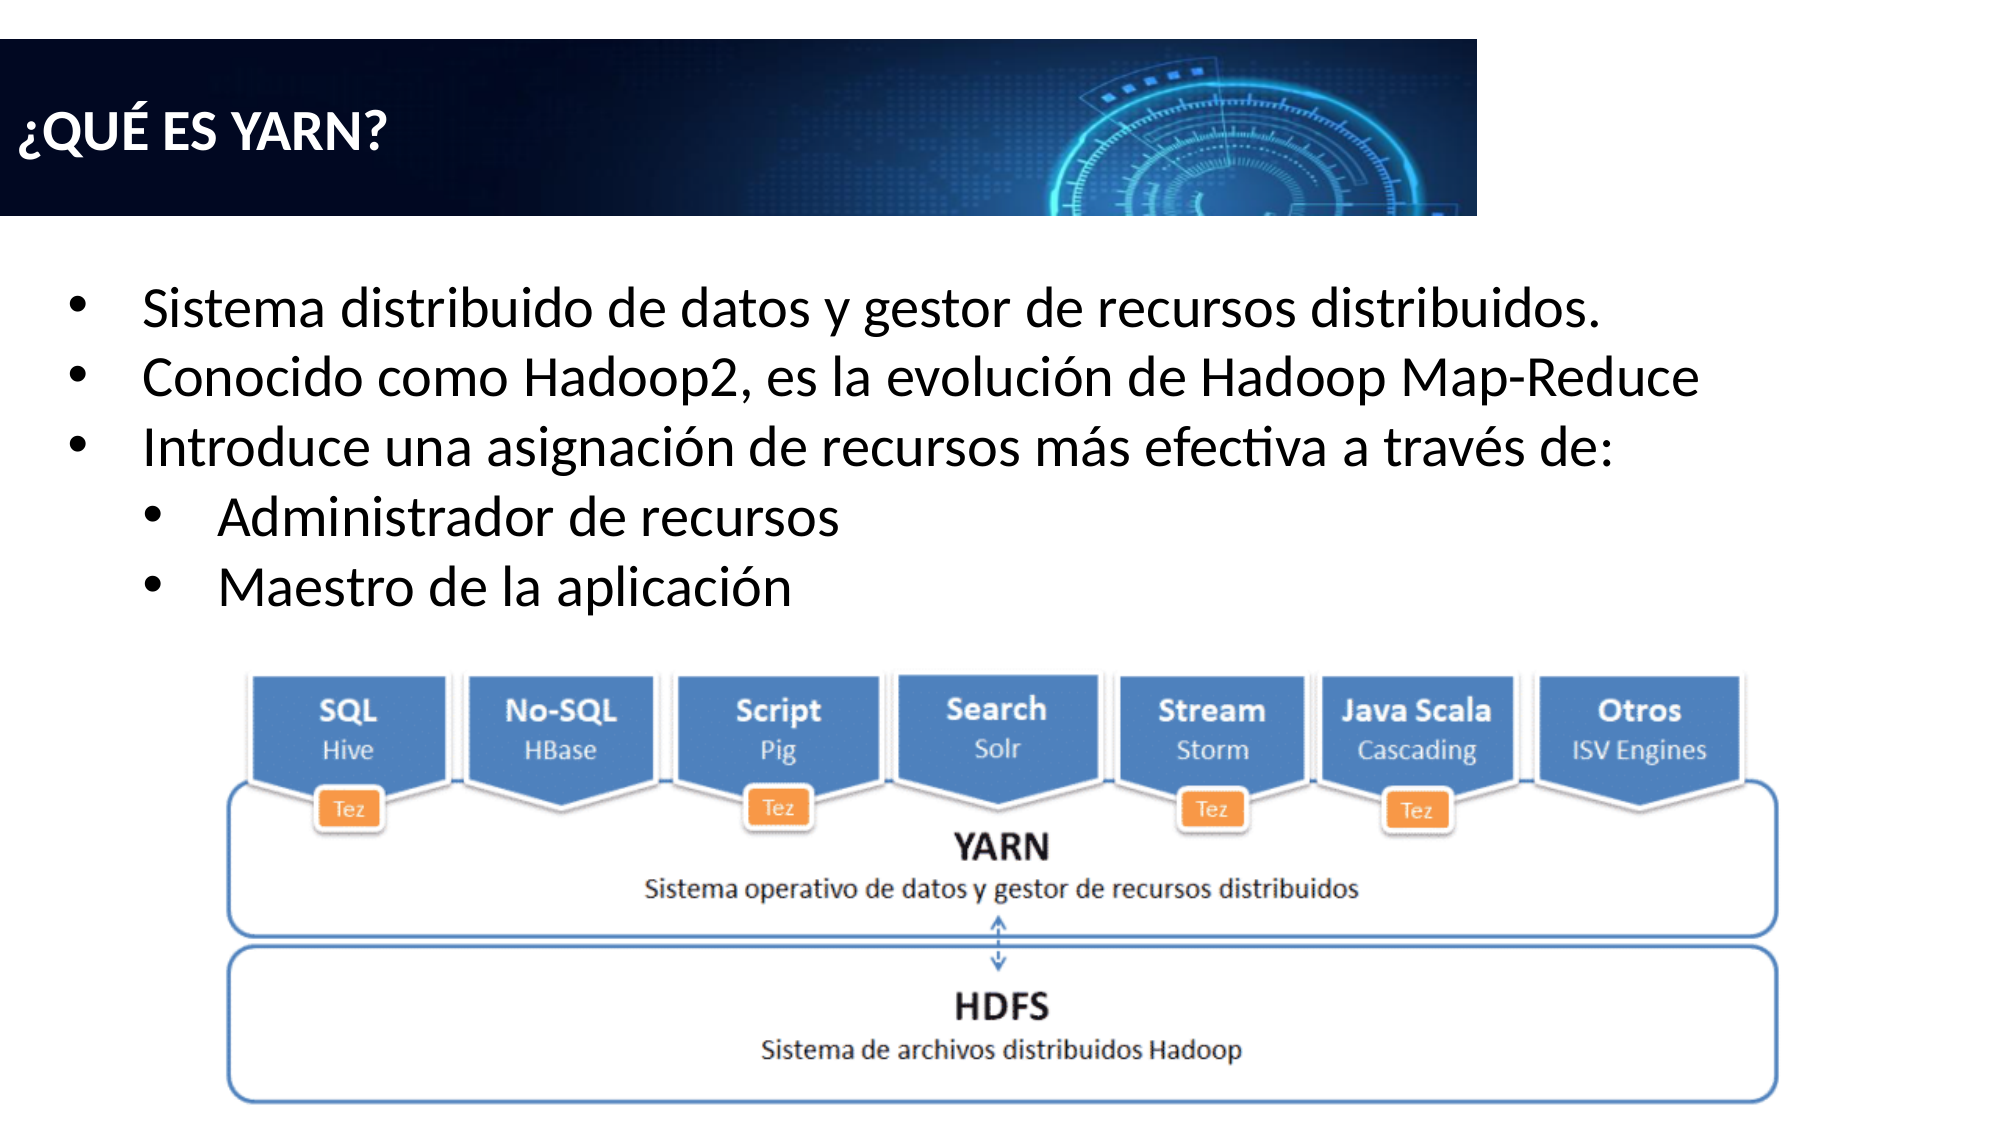

¿QUÉ ES YARN?
Sistema distribuido de datos y gestor de recursos distribuidos.
Conocido como Hadoop2, es la evolución de Hadoop Map-Reduce
Introduce una asignación de recursos más efectiva a través de:
Administrador de recursos
Maestro de la aplicación